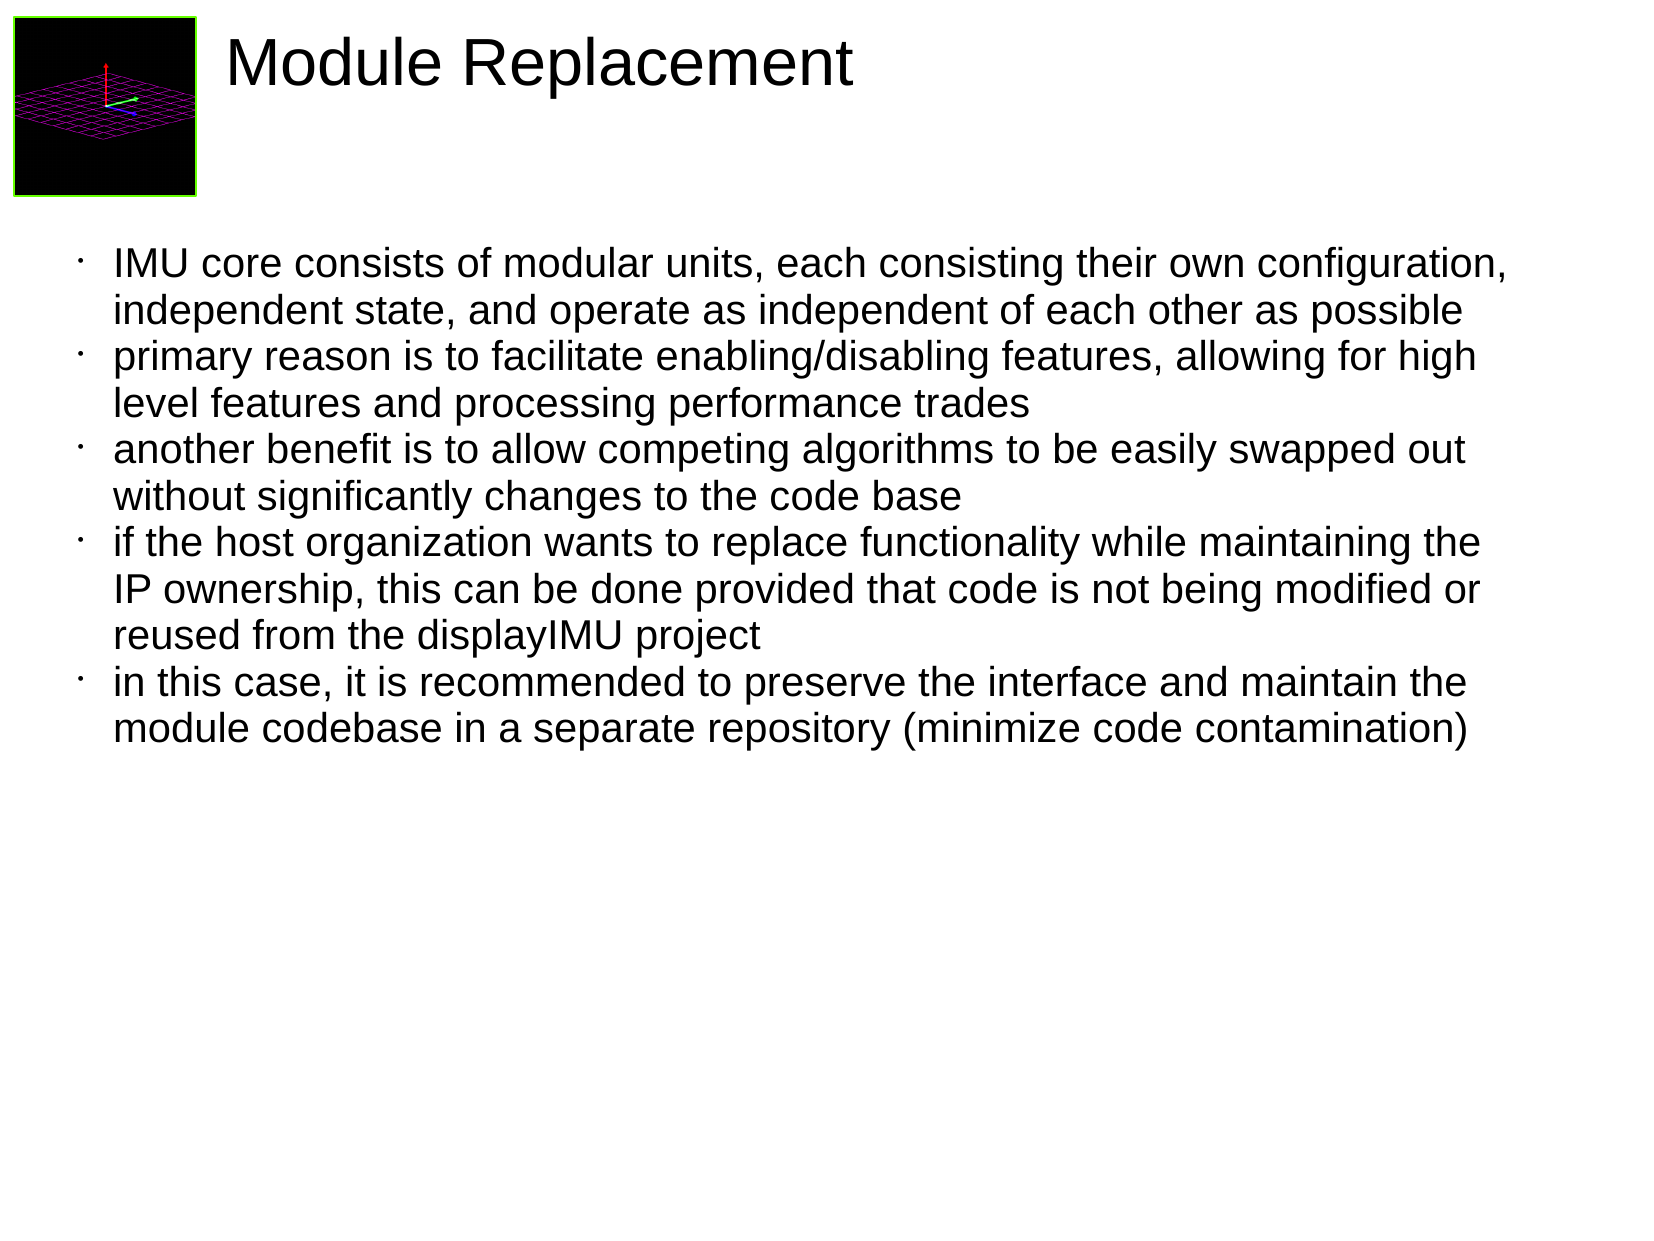

# Module Replacement
IMU core consists of modular units, each consisting their own configuration, independent state, and operate as independent of each other as possible
primary reason is to facilitate enabling/disabling features, allowing for high level features and processing performance trades
another benefit is to allow competing algorithms to be easily swapped out without significantly changes to the code base
if the host organization wants to replace functionality while maintaining the IP ownership, this can be done provided that code is not being modified or reused from the displayIMU project
in this case, it is recommended to preserve the interface and maintain the module codebase in a separate repository (minimize code contamination)